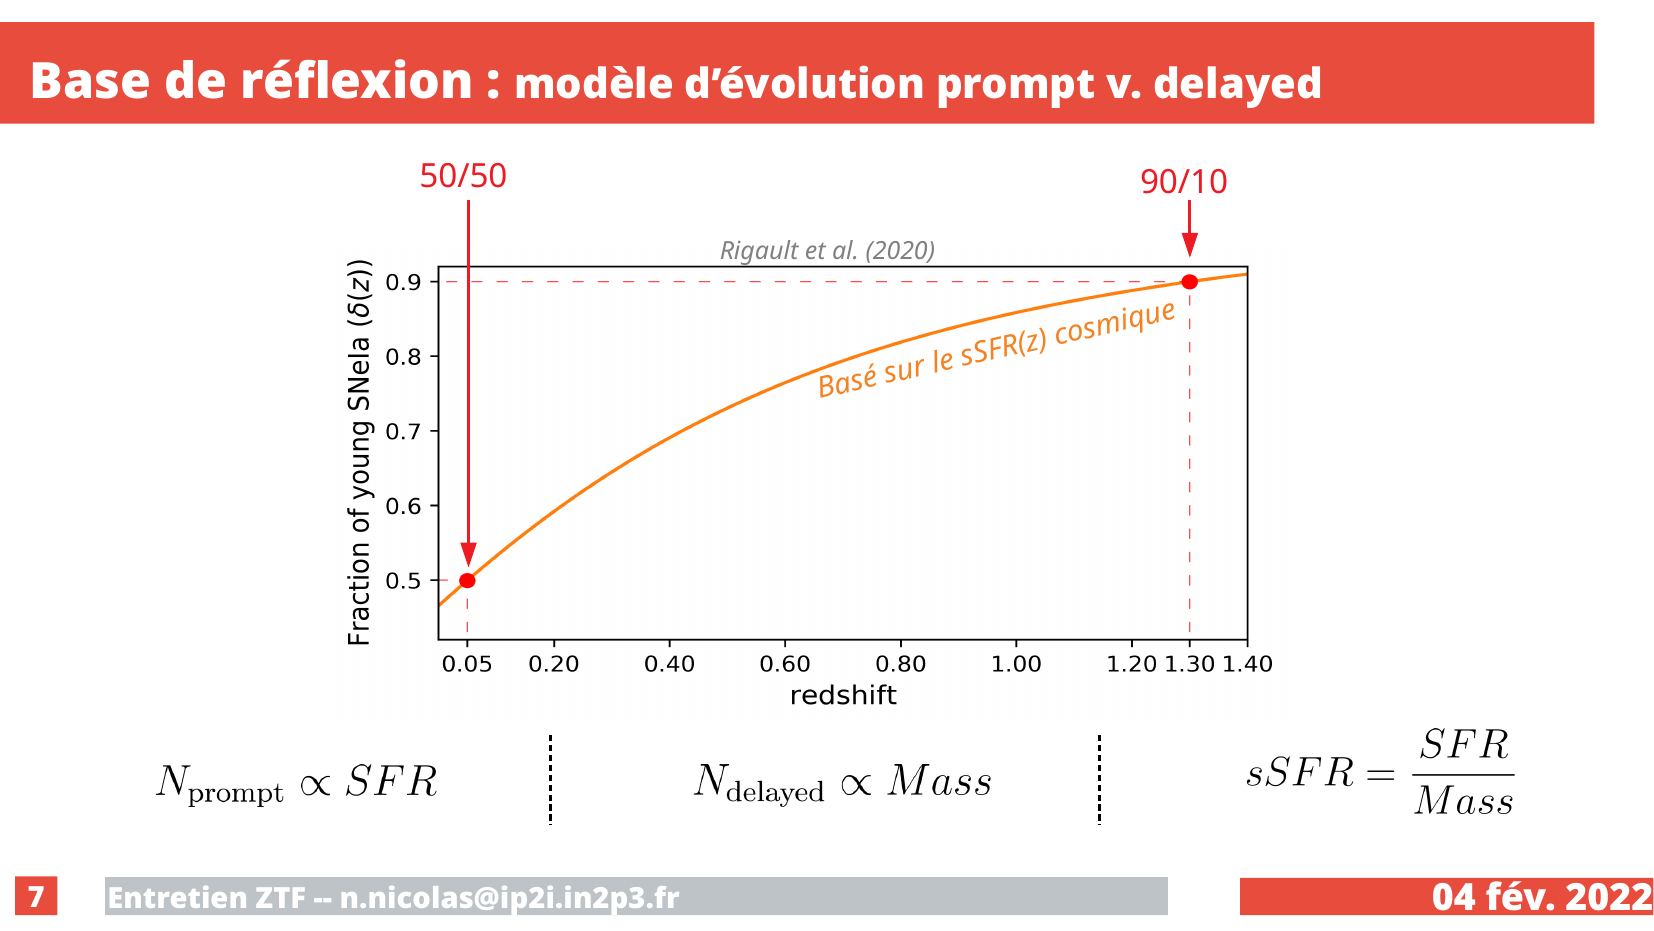

# Base de réflexion : modèle d’évolution prompt v. delayed
50/50
90/10
Basé sur le sSFR(z) cosmique
Rigault et al. (2020)
7
Entretien ZTF -- n.nicolas@ip2i.in2p3.fr
04 fév. 2022